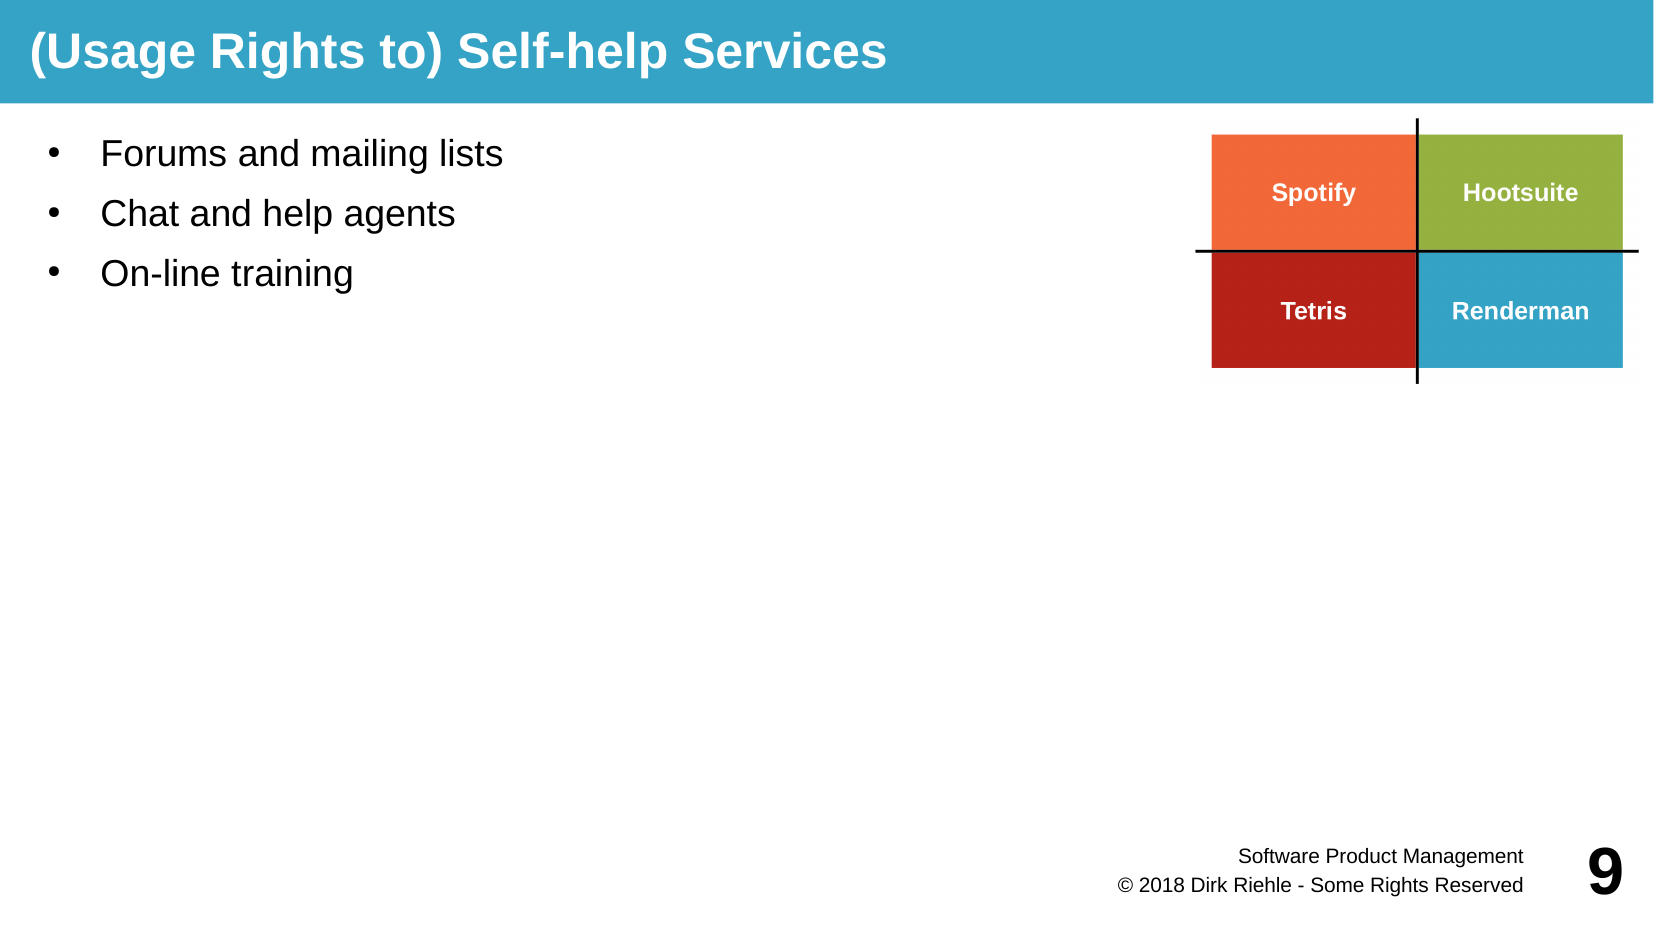

# (Usage Rights to) Self-help Services
Forums and mailing lists
Chat and help agents
On-line training
Software Product Management
9
© 2018 Dirk Riehle - Some Rights Reserved